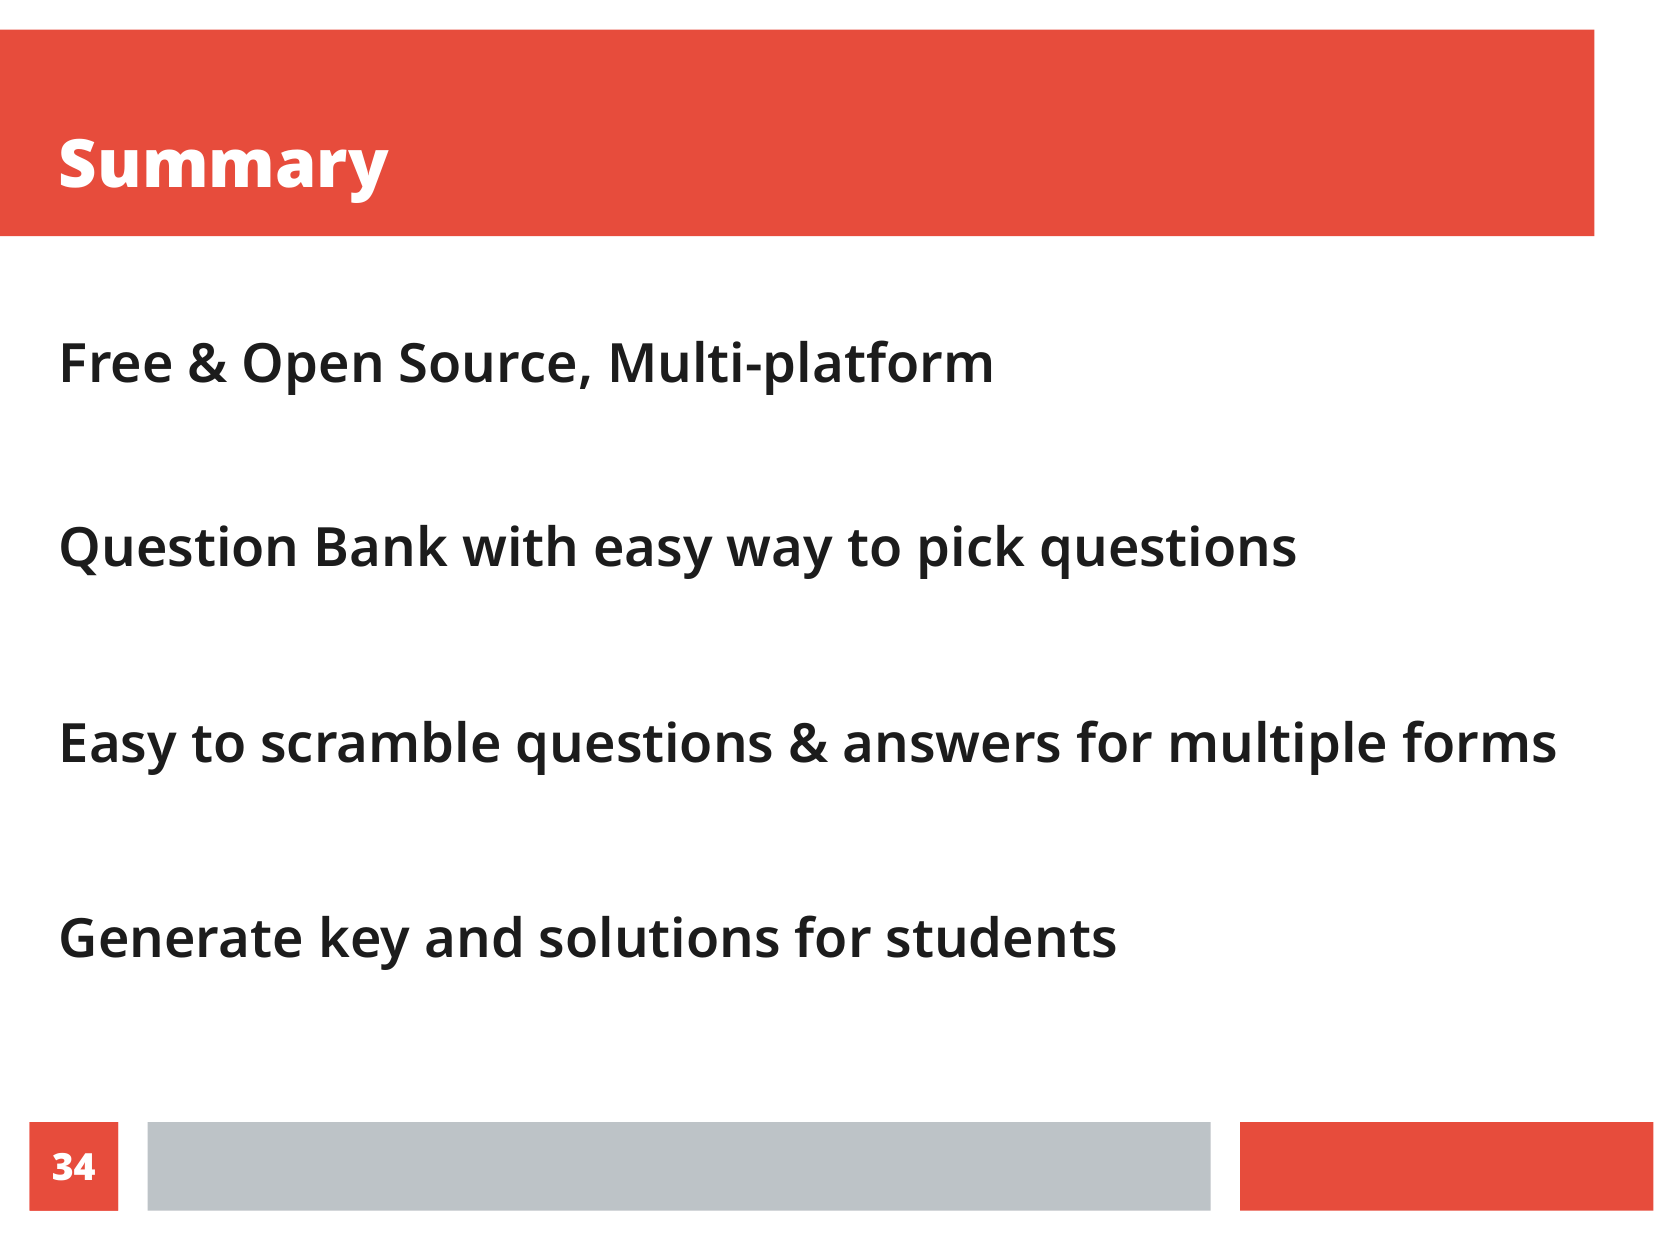

# Summary
Free & Open Source, Multi-platform
Question Bank with easy way to pick questions
Easy to scramble questions & answers for multiple forms
Generate key and solutions for students
34